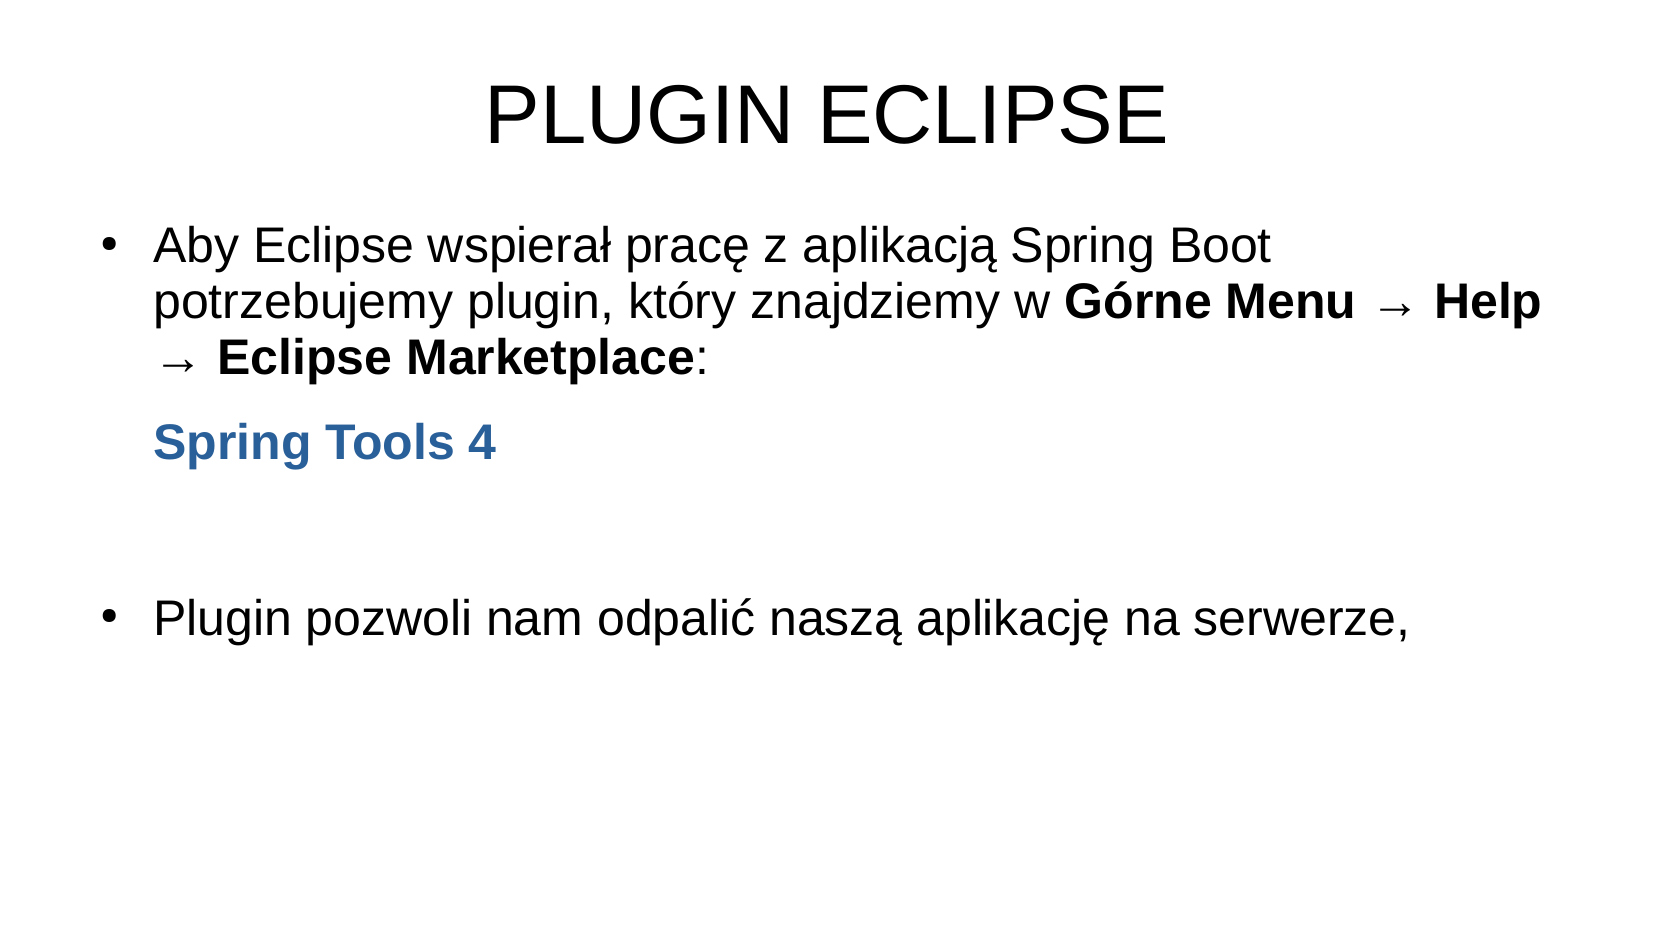

# PLUGIN ECLIPSE
Aby Eclipse wspierał pracę z aplikacją Spring Boot potrzebujemy plugin, który znajdziemy w Górne Menu → Help → Eclipse Marketplace:
Spring Tools 4
Plugin pozwoli nam odpalić naszą aplikację na serwerze,